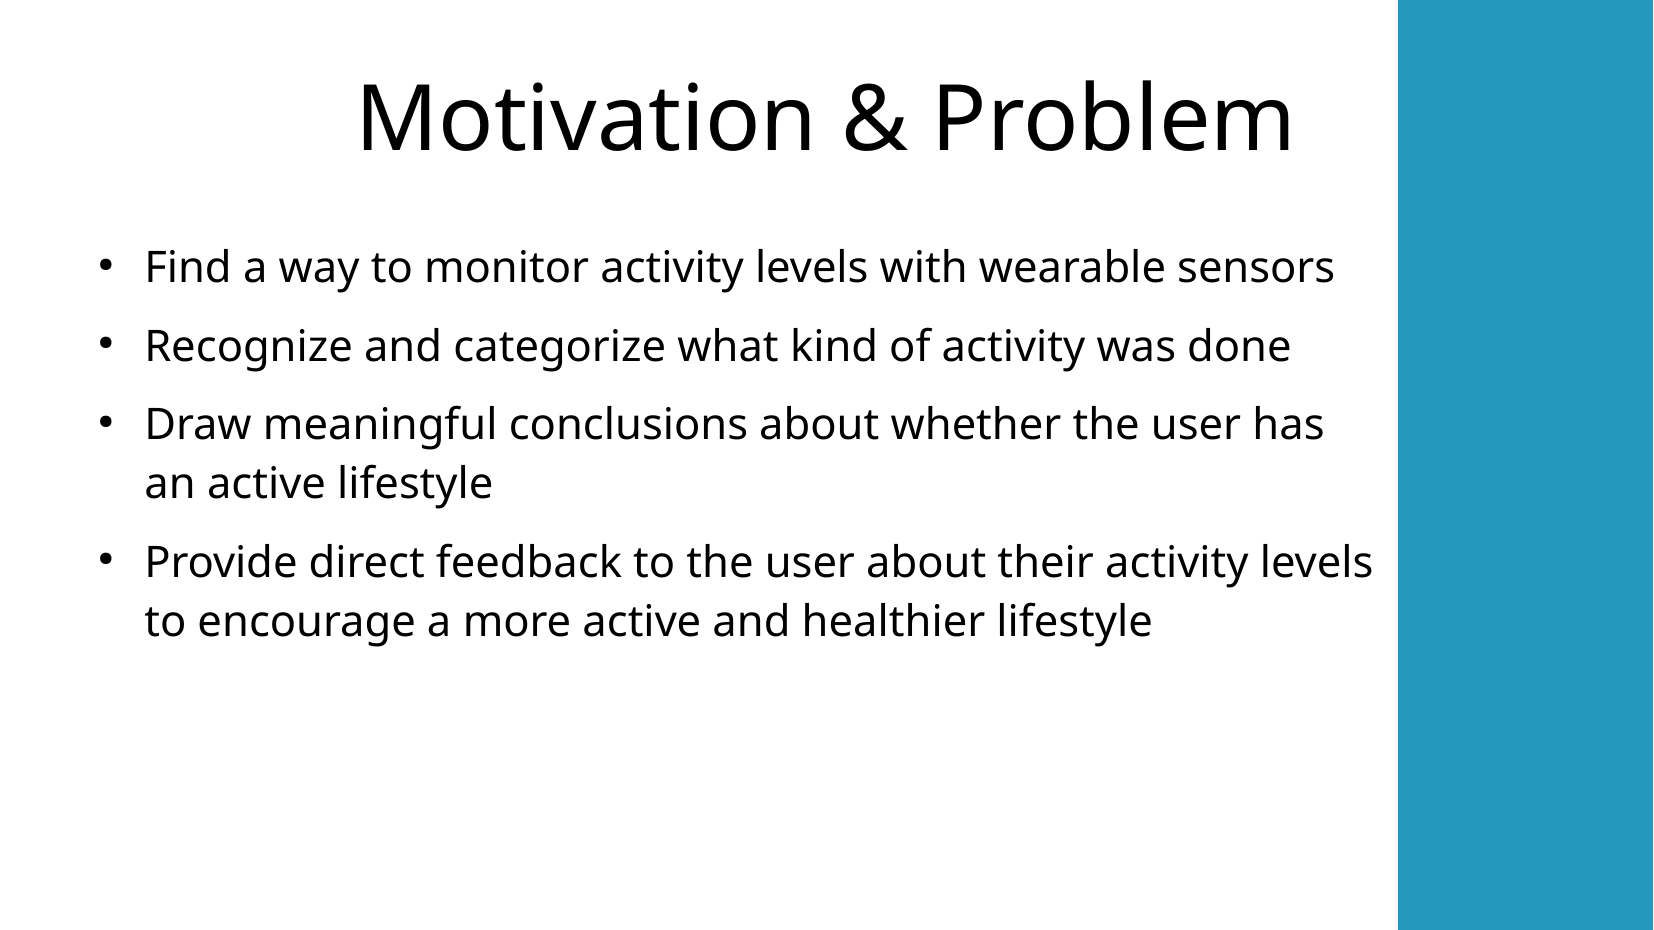

# Motivation & Problem
Find a way to monitor activity levels with wearable sensors
Recognize and categorize what kind of activity was done
Draw meaningful conclusions about whether the user has an active lifestyle
Provide direct feedback to the user about their activity levels to encourage a more active and healthier lifestyle